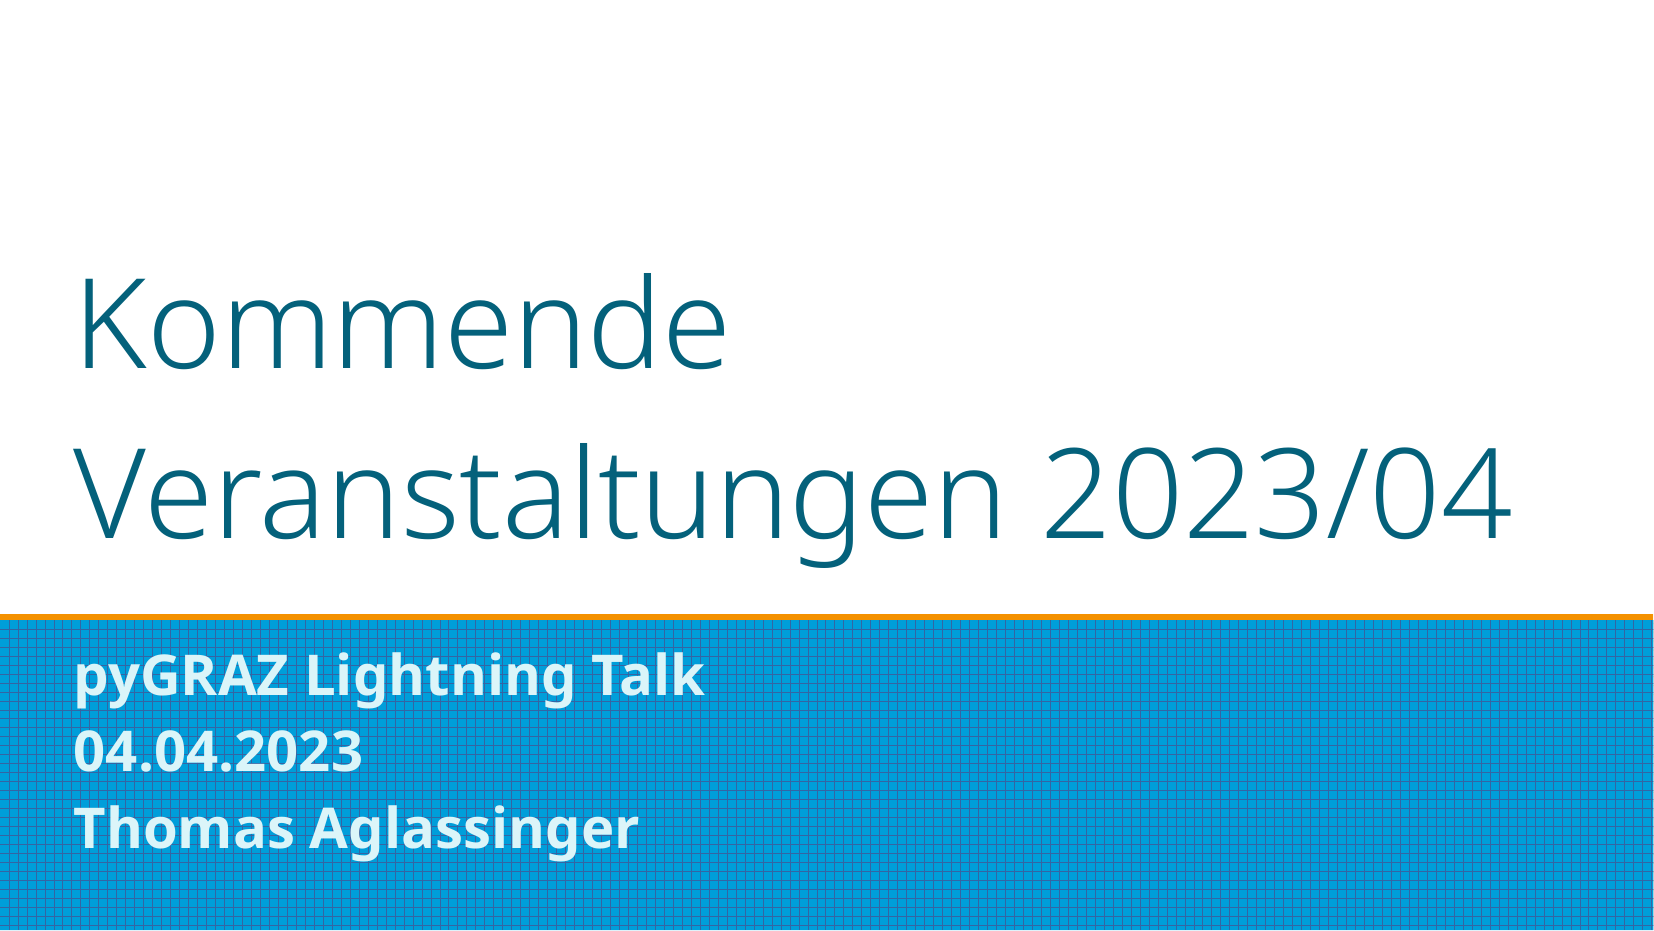

# Kommende Veranstaltungen 2023/04
pyGRAZ Lightning Talk 04.04.2023
Thomas Aglassinger